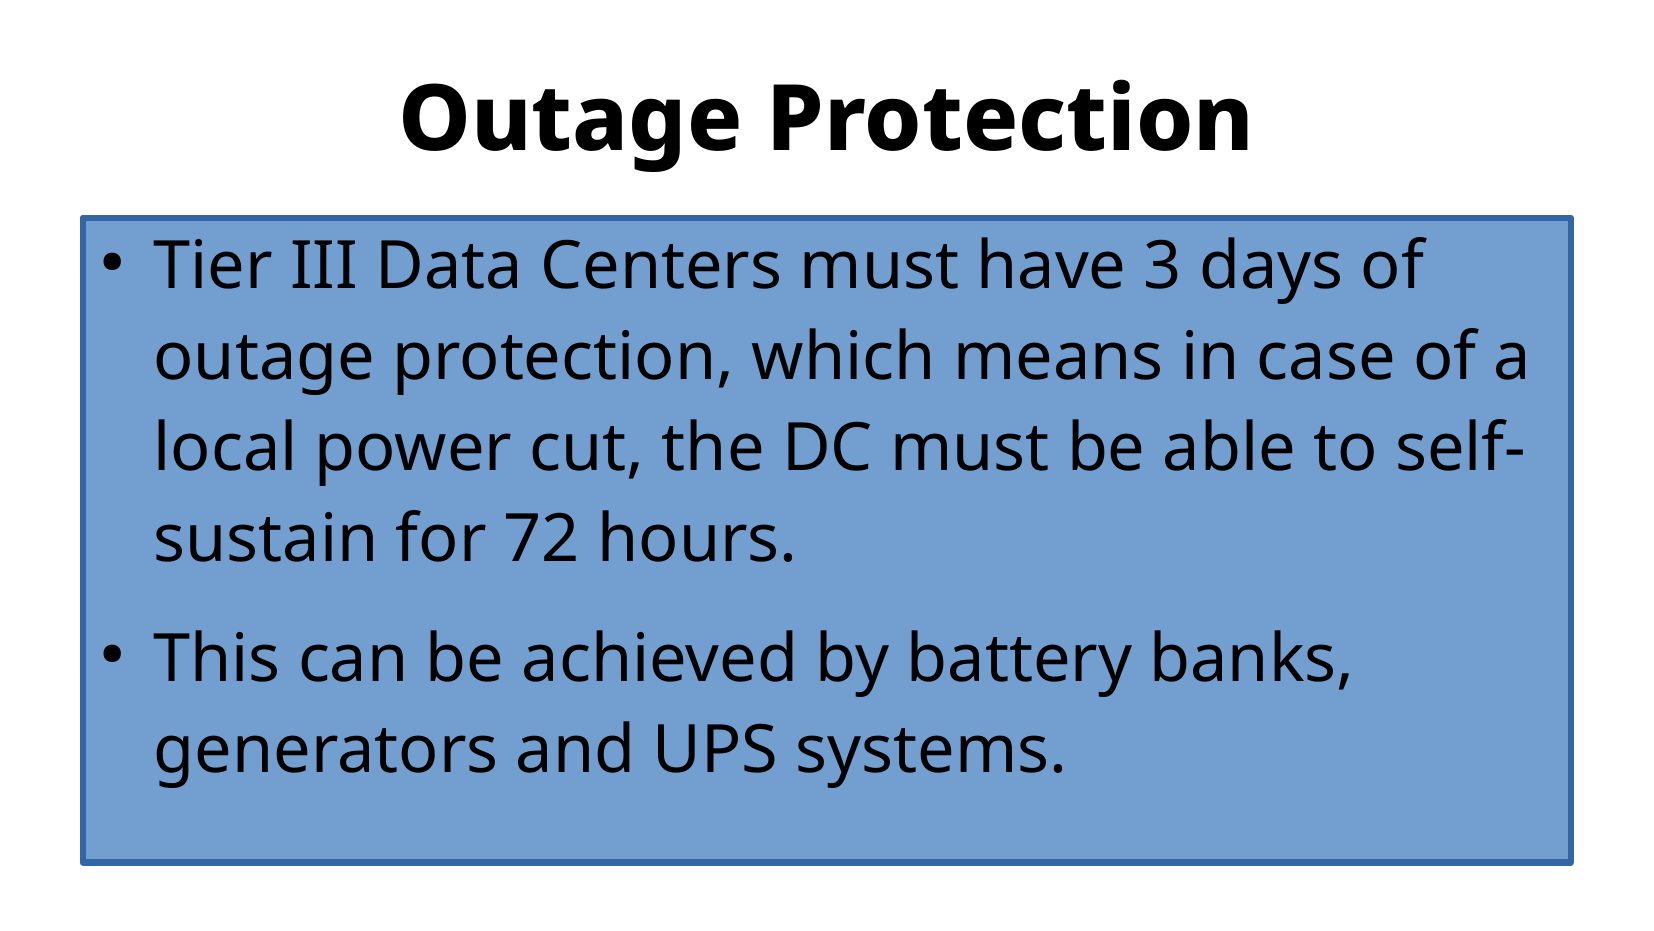

# Outage Protection
Tier III Data Centers must have 3 days of outage protection, which means in case of a local power cut, the DC must be able to self-sustain for 72 hours.
This can be achieved by battery banks, generators and UPS systems.